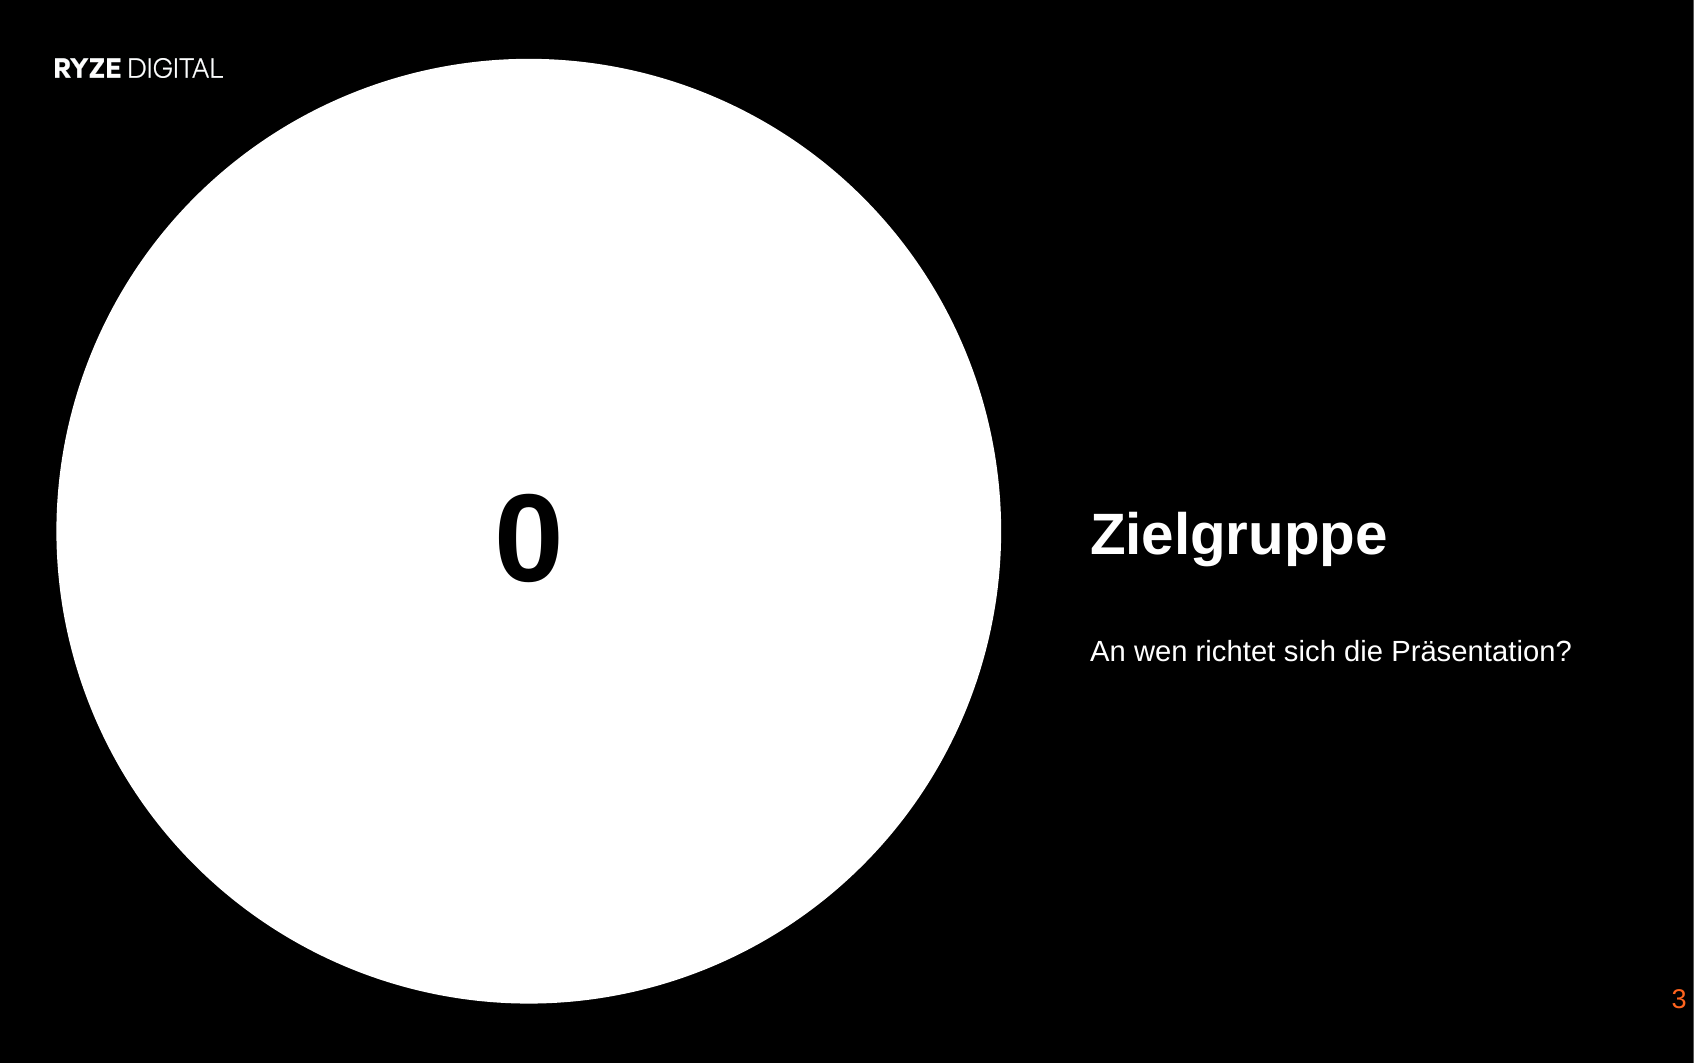

# 0
Zielgruppe
An wen richtet sich die Präsentation?